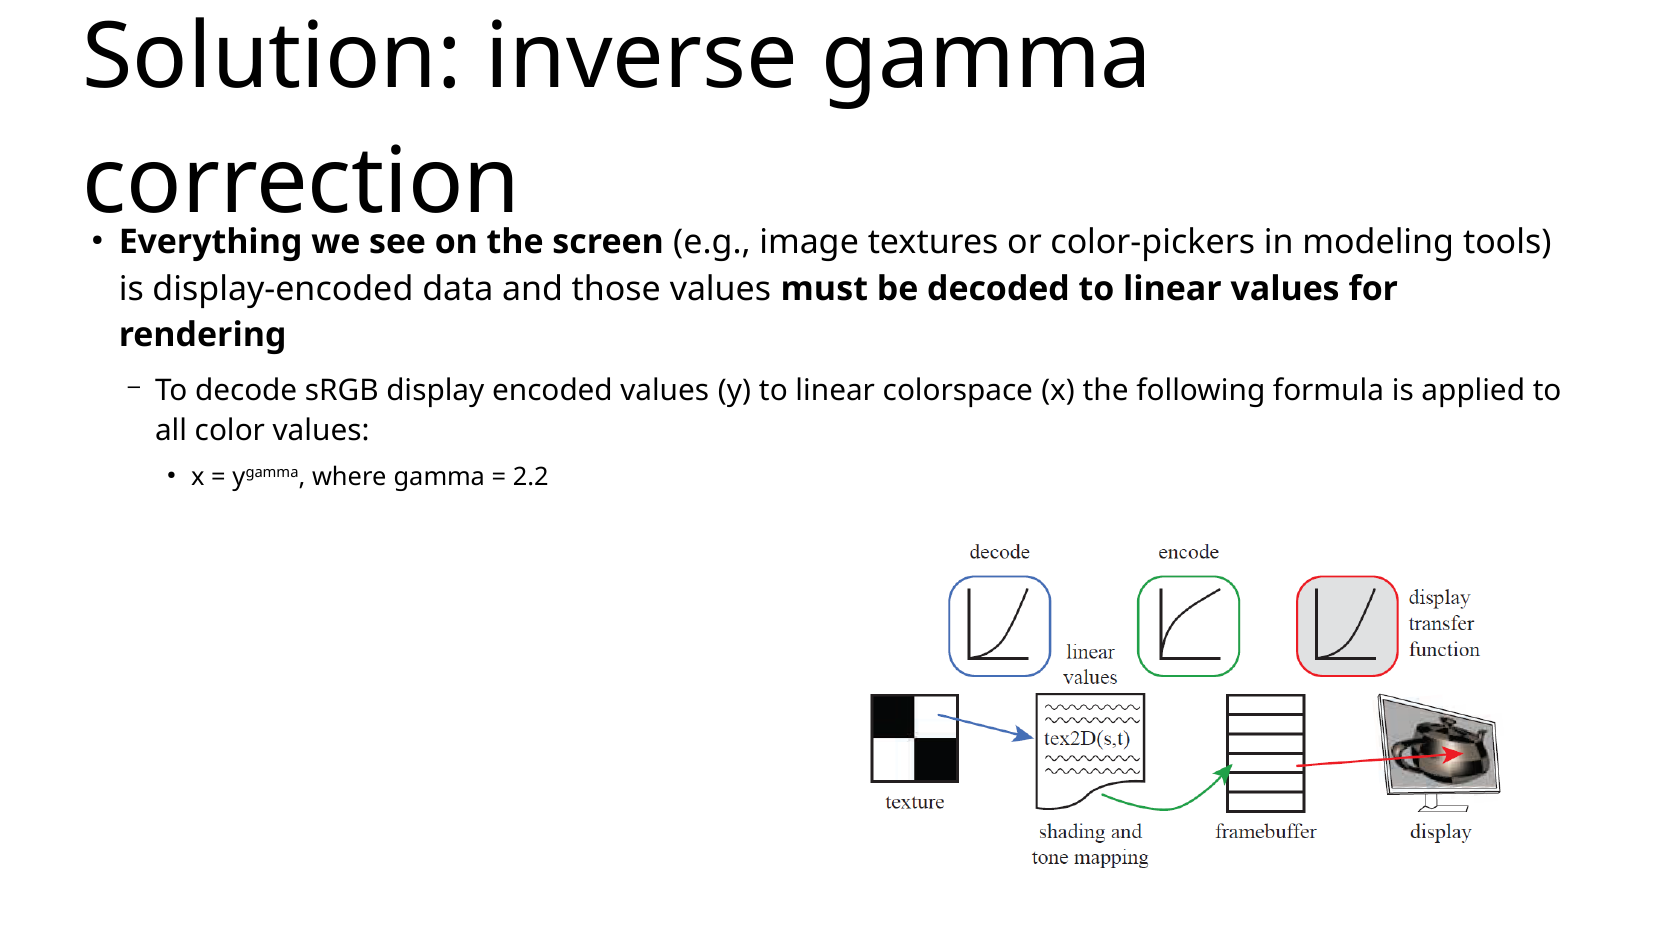

# Solution: inverse gamma correction
Everything we see on the screen (e.g., image textures or color-pickers in modeling tools) is display-encoded data and those values must be decoded to linear values for rendering
To decode sRGB display encoded values (y) to linear colorspace (x) the following formula is applied to all color values:
x = ygamma, where gamma = 2.2
46